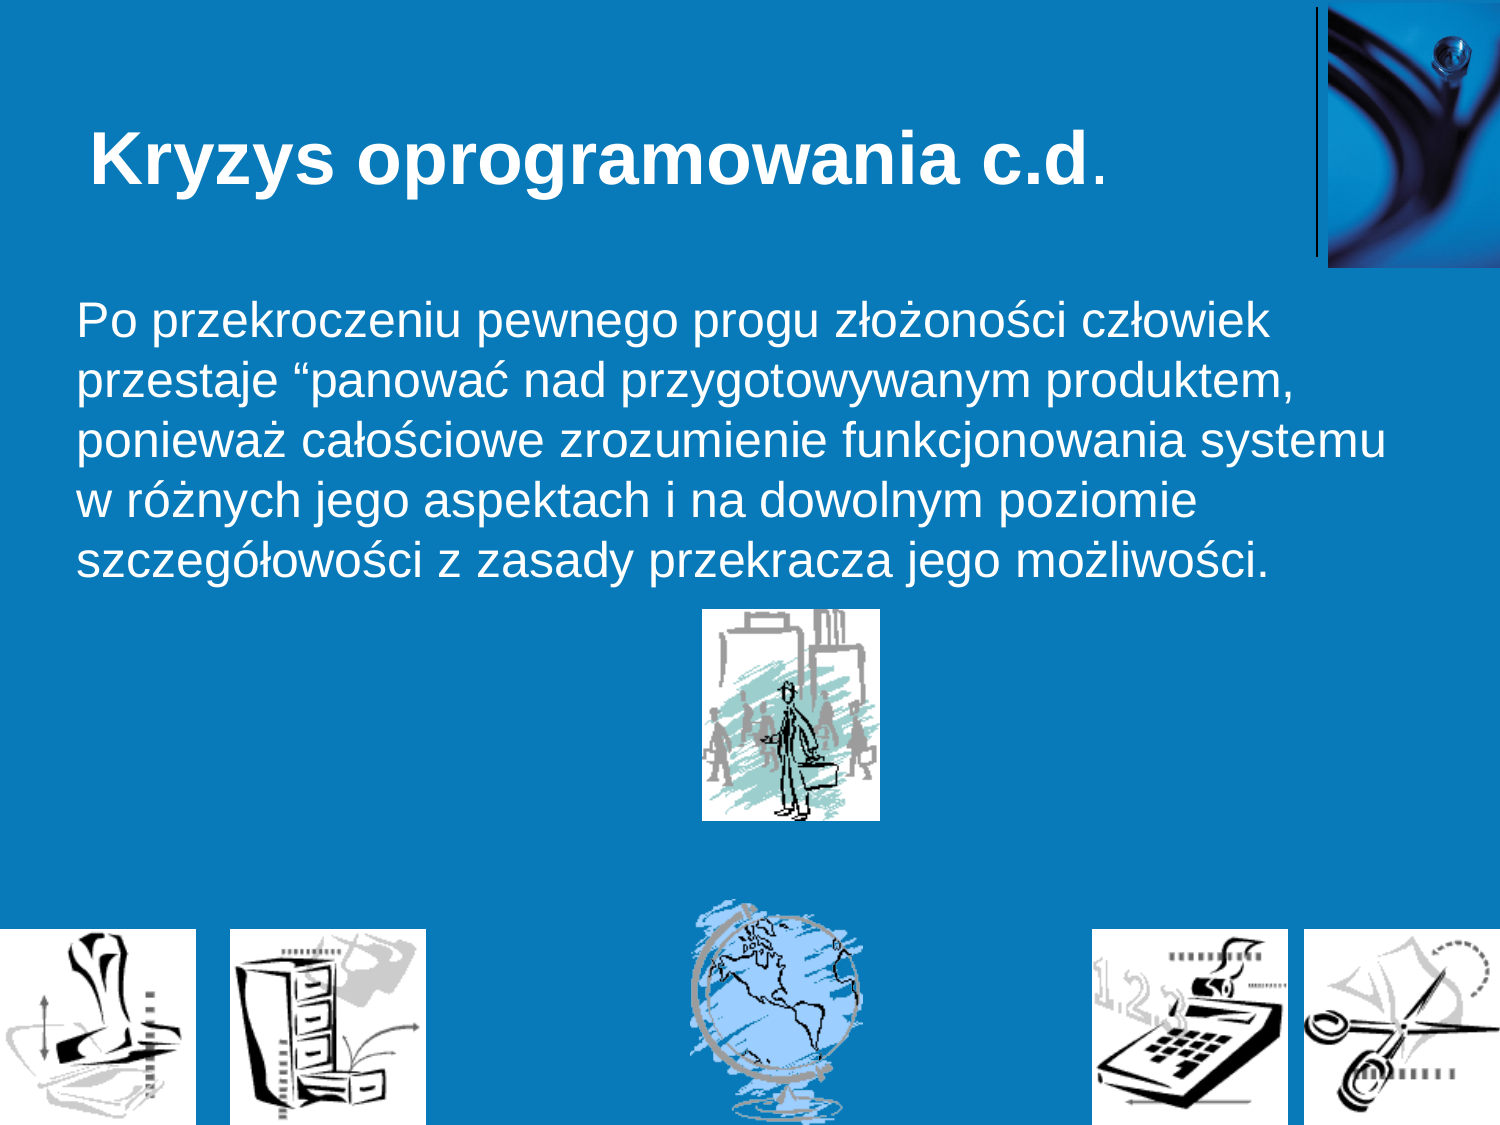

# Kryzys oprogramowania c.d.
Po przekroczeniu pewnego progu złożoności człowiek przestaje “panować nad przygotowywanym produktem, ponieważ całościowe zrozumienie funkcjonowania systemu w różnych jego aspektach i na dowolnym poziomie szczegółowości z zasady przekracza jego możliwości.
4